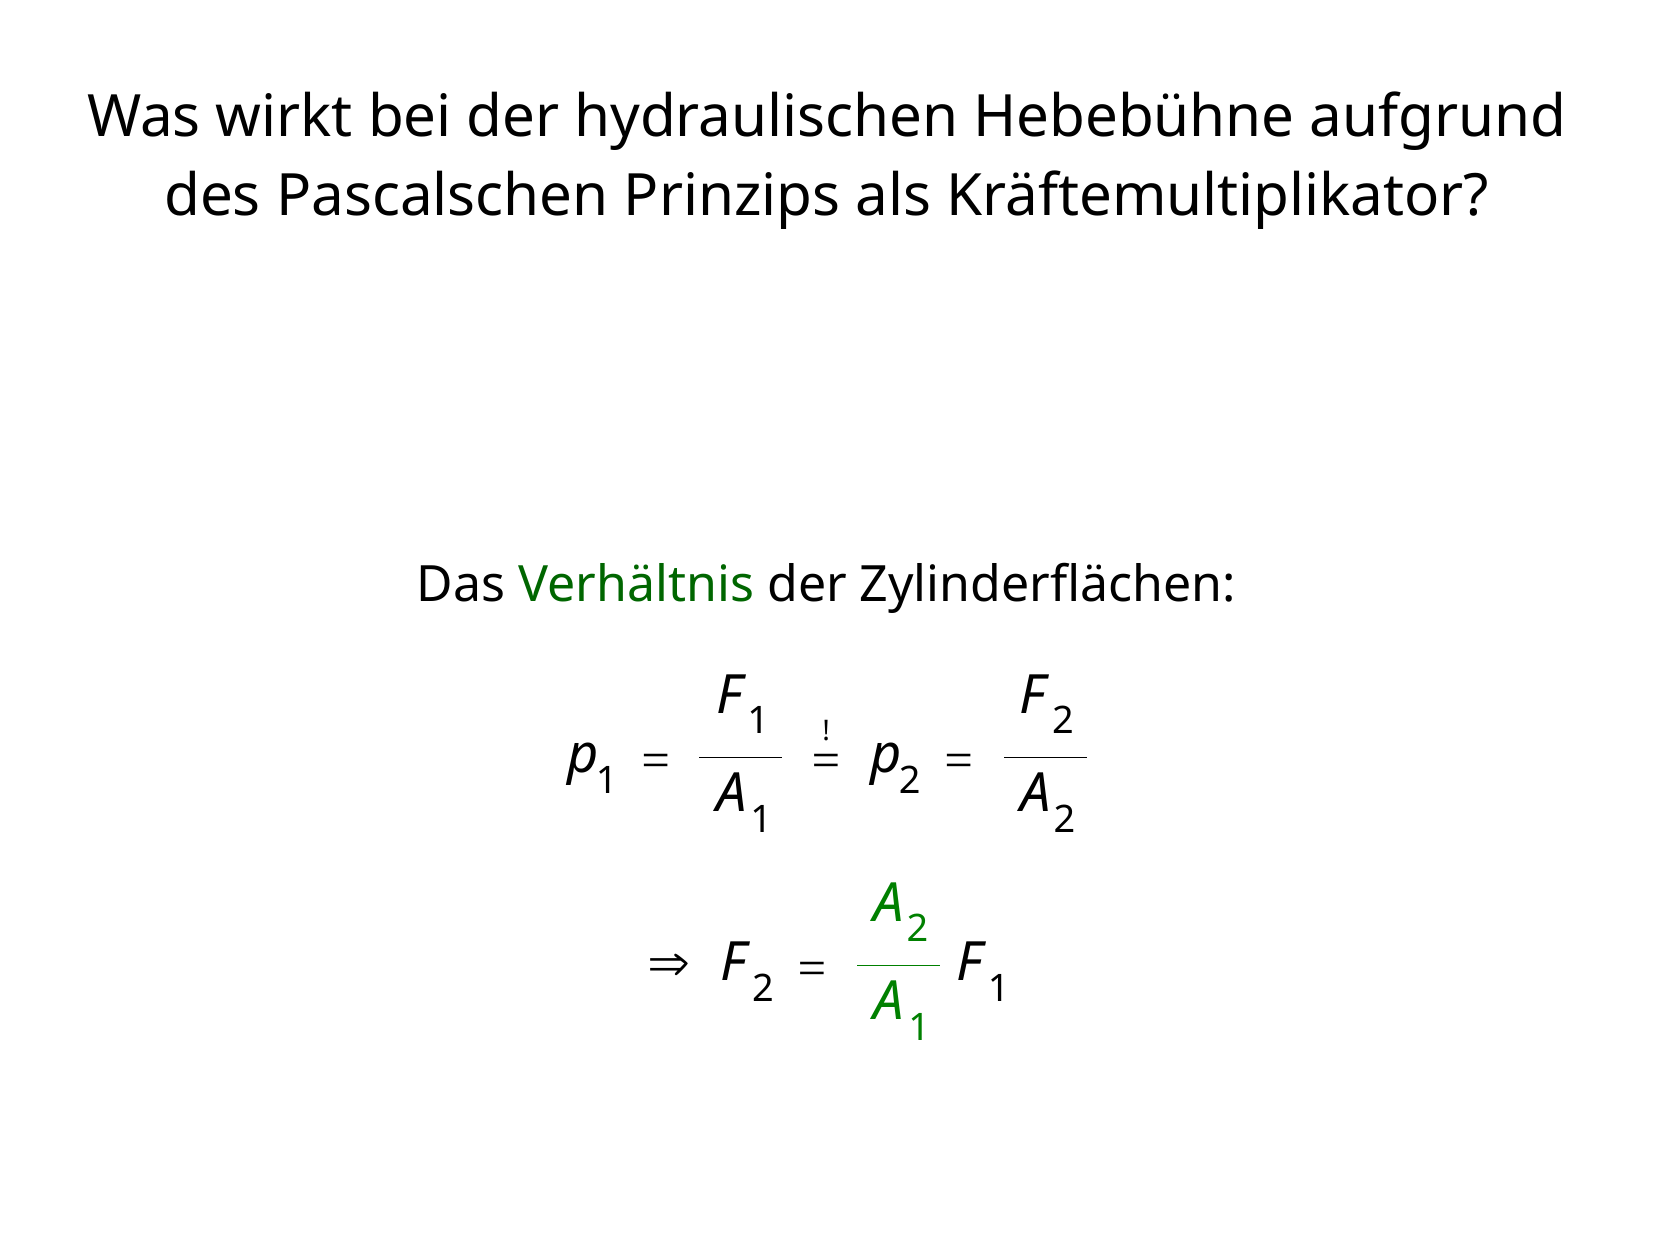

# Was wirkt bei der hydraulischen Hebebühne aufgrund des Pascalschen Prinzips als Kräftemultiplikator?
Das Verhältnis der Zylinderflächen: